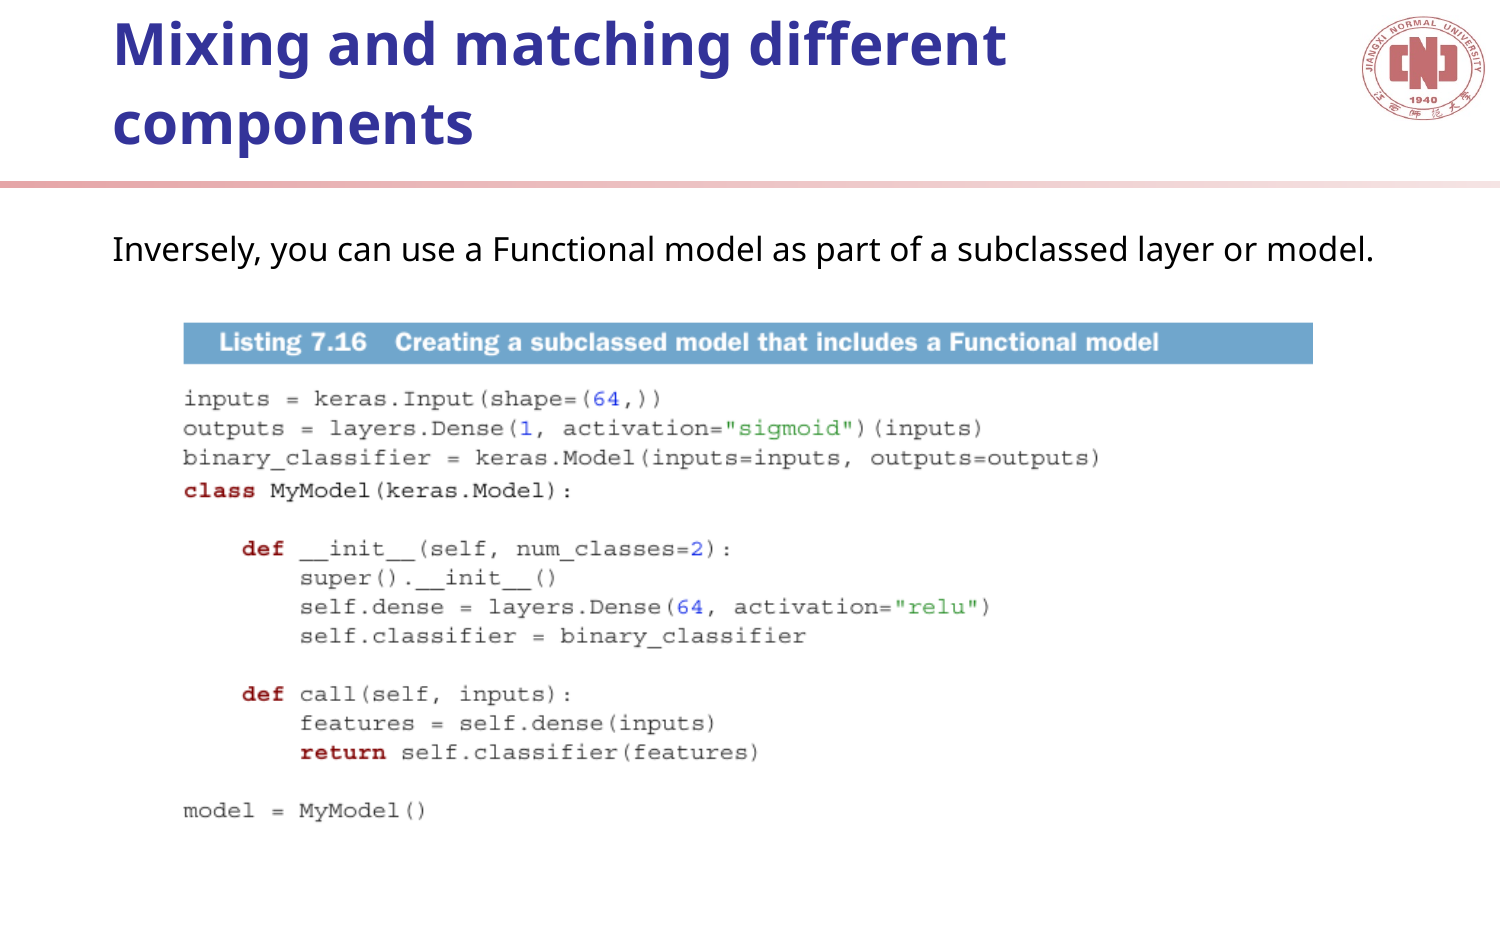

# Mixing and matching different components
Inversely, you can use a Functional model as part of a subclassed layer or model.